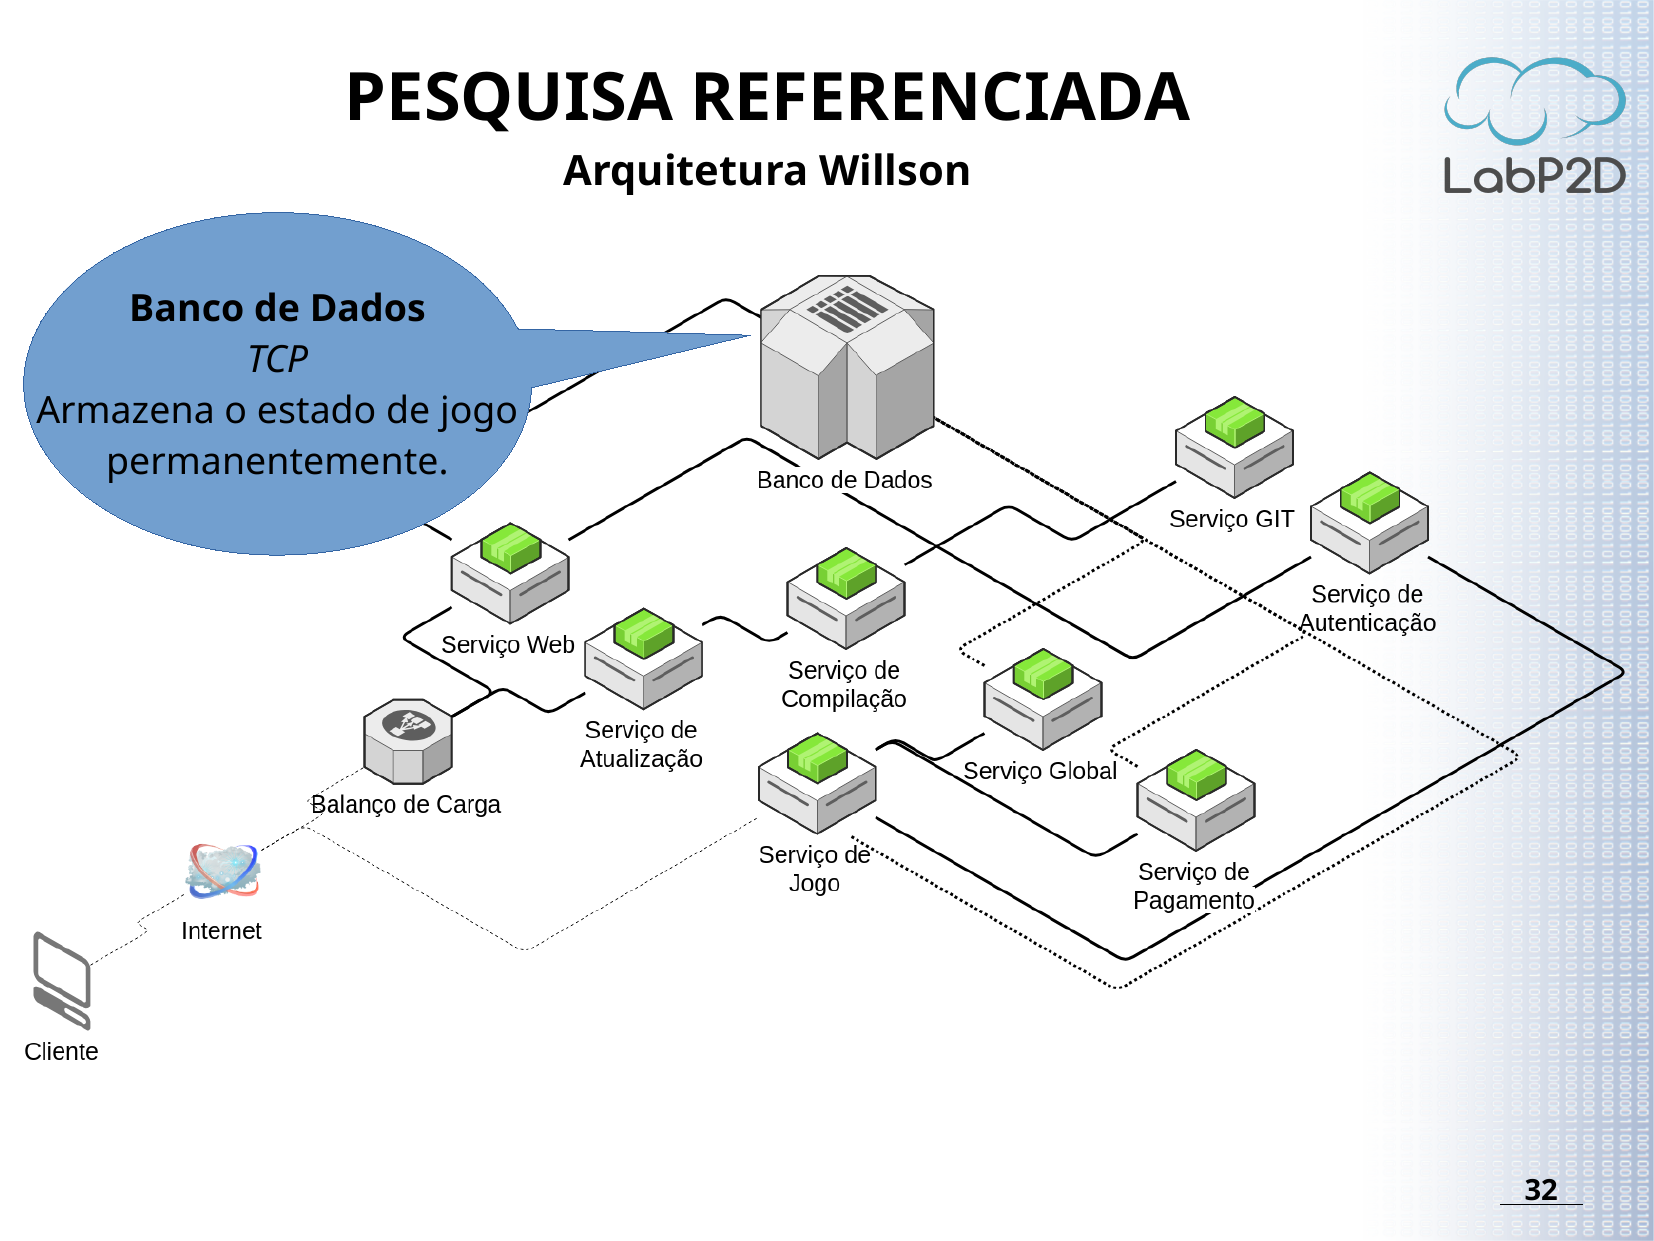

# PESQUISA REFERENCIADA Arquitetura Willson
Banco de Dados
TCP
Armazena o estado de jogo
permanentemente.
32